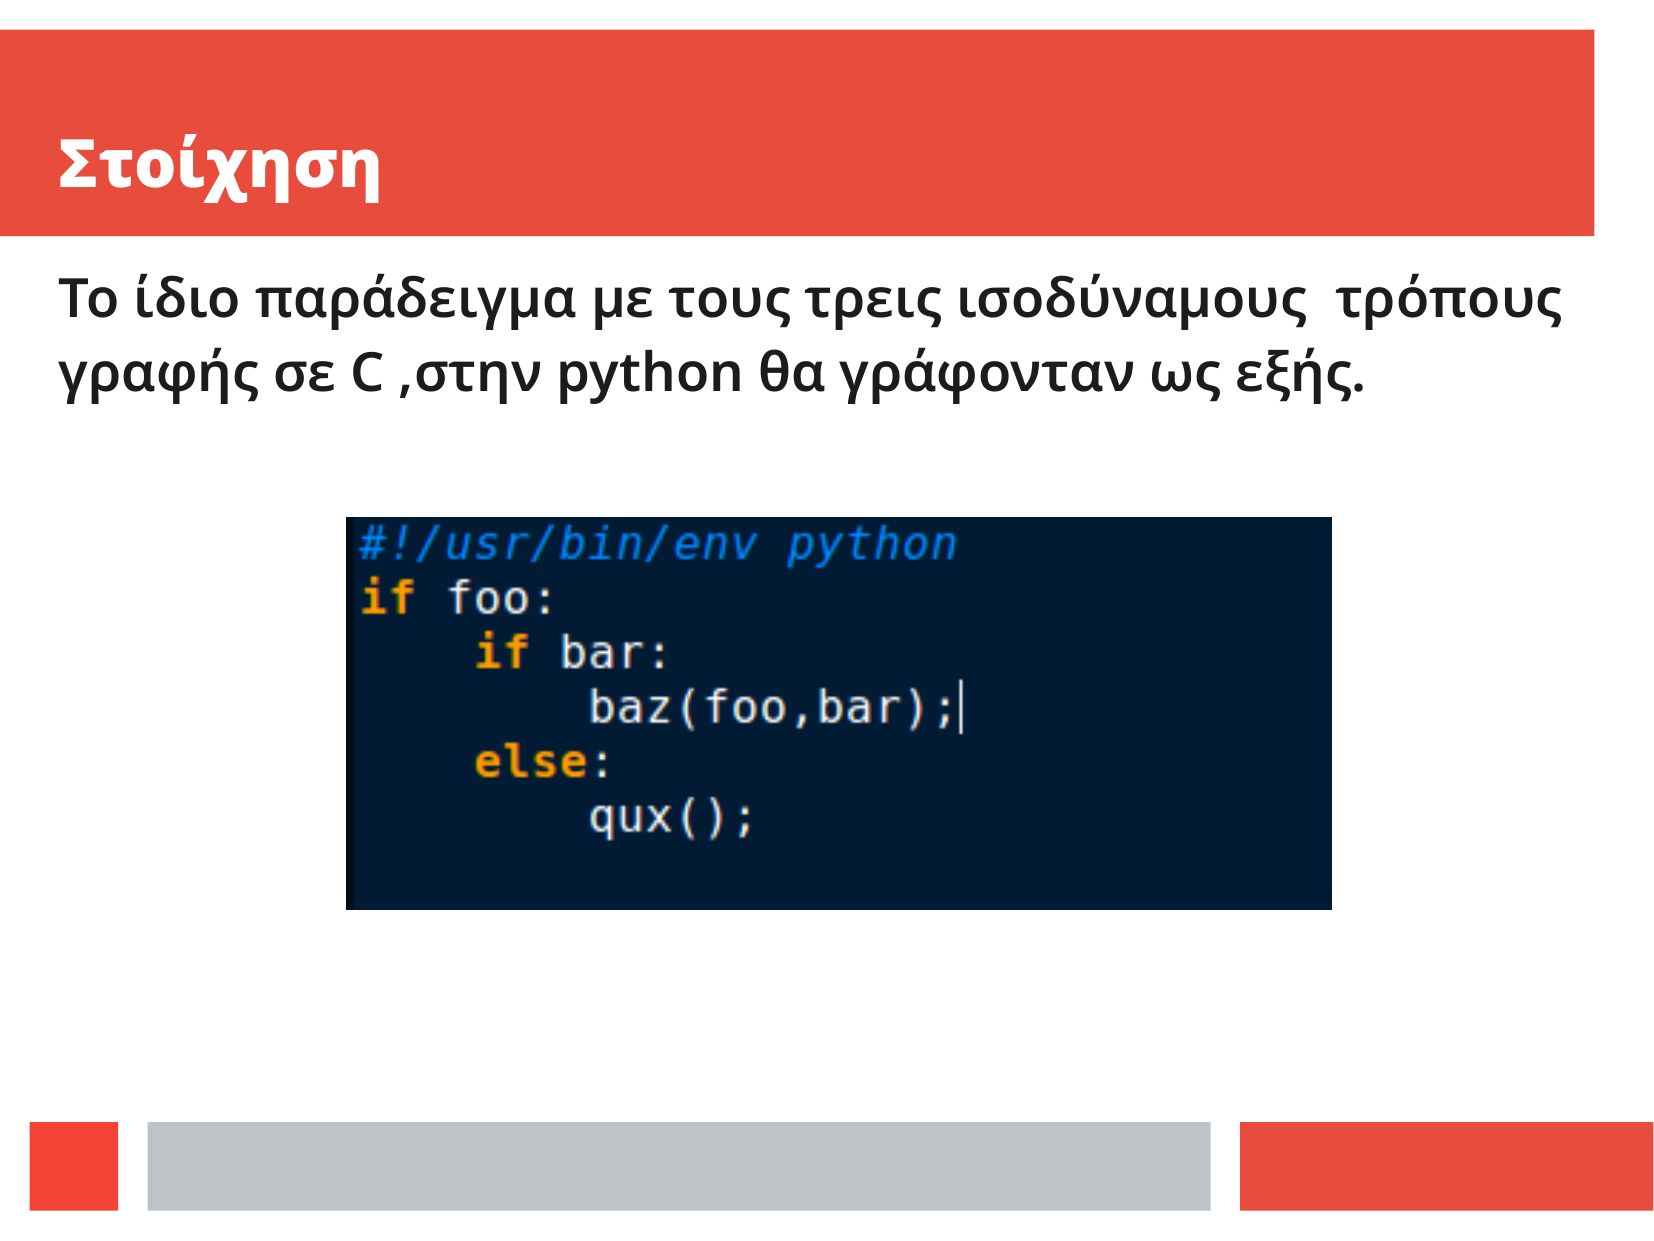

# Στοίχηση
Το ίδιο παράδειγμα με τους τρεις ισοδύναμους τρόπους γραφής σε C ,στην python θα γράφονταν ως εξής.